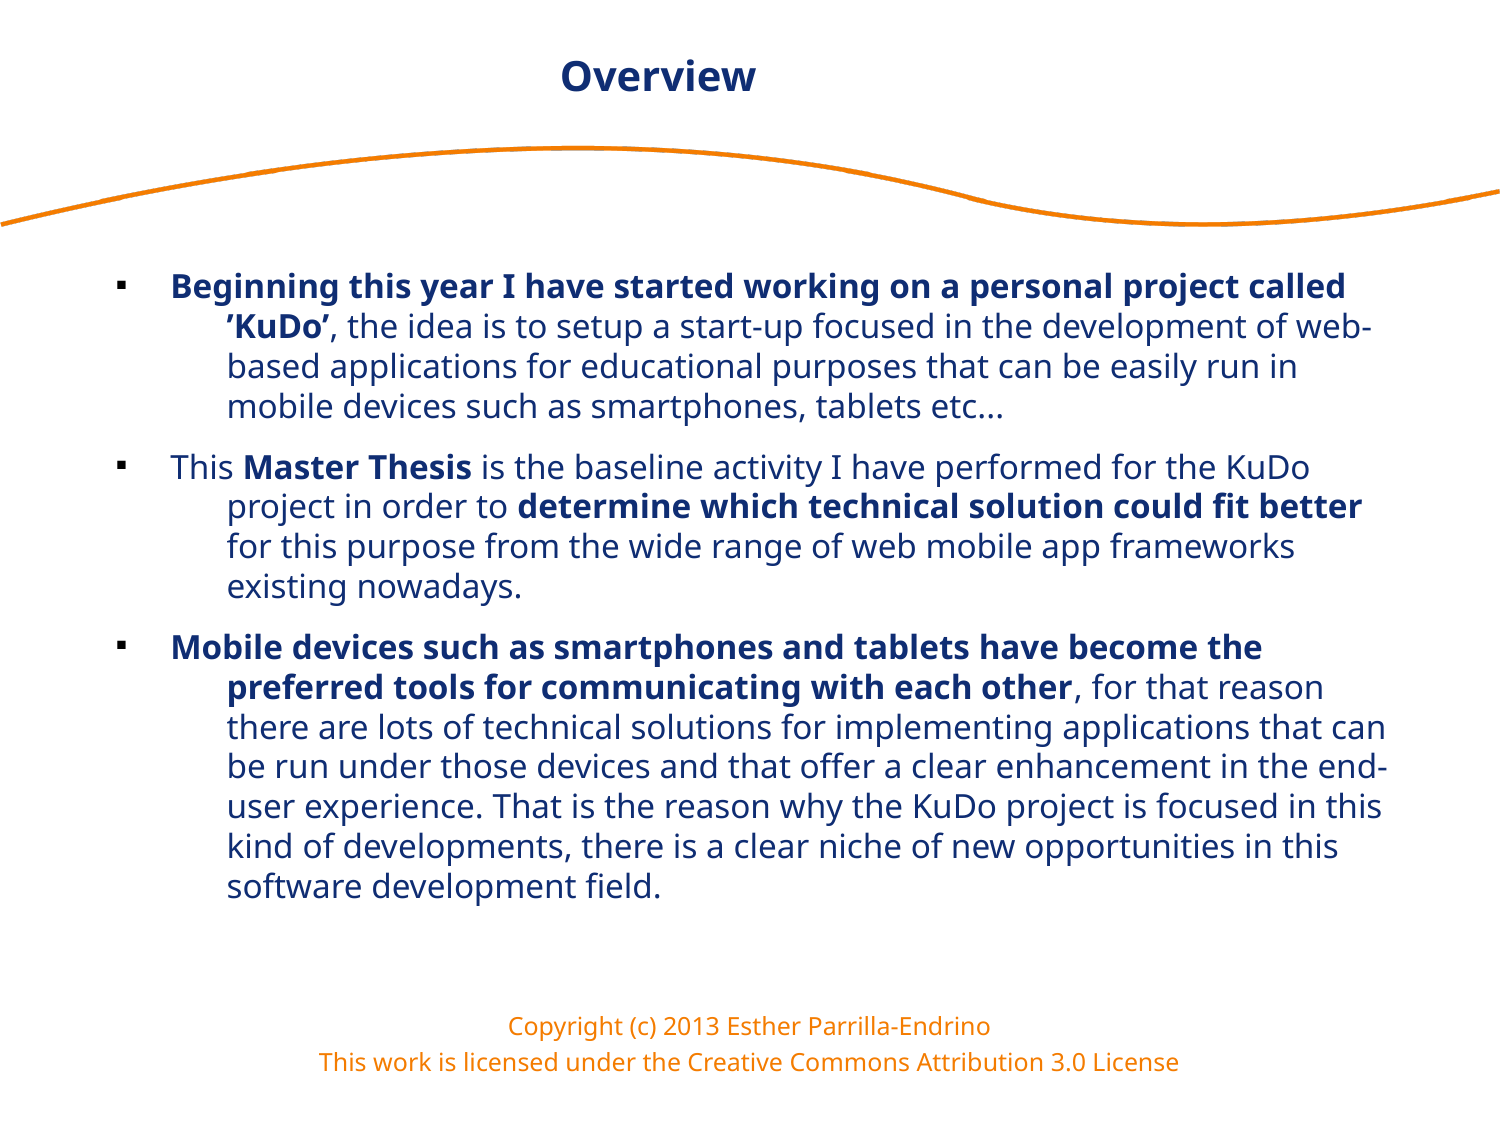

# Overview
Beginning this year I have started working on a personal project called ’KuDo’, the idea is to setup a start-up focused in the development of web-based applications for educational purposes that can be easily run in mobile devices such as smartphones, tablets etc...
This Master Thesis is the baseline activity I have performed for the KuDo project in order to determine which technical solution could fit better for this purpose from the wide range of web mobile app frameworks existing nowadays.
Mobile devices such as smartphones and tablets have become the preferred tools for communicating with each other, for that reason there are lots of technical solutions for implementing applications that can be run under those devices and that offer a clear enhancement in the end-user experience. That is the reason why the KuDo project is focused in this kind of developments, there is a clear niche of new opportunities in this software development field.
Copyright (c) 2013 Esther Parrilla-Endrino
This work is licensed under the Creative Commons Attribution 3.0 License